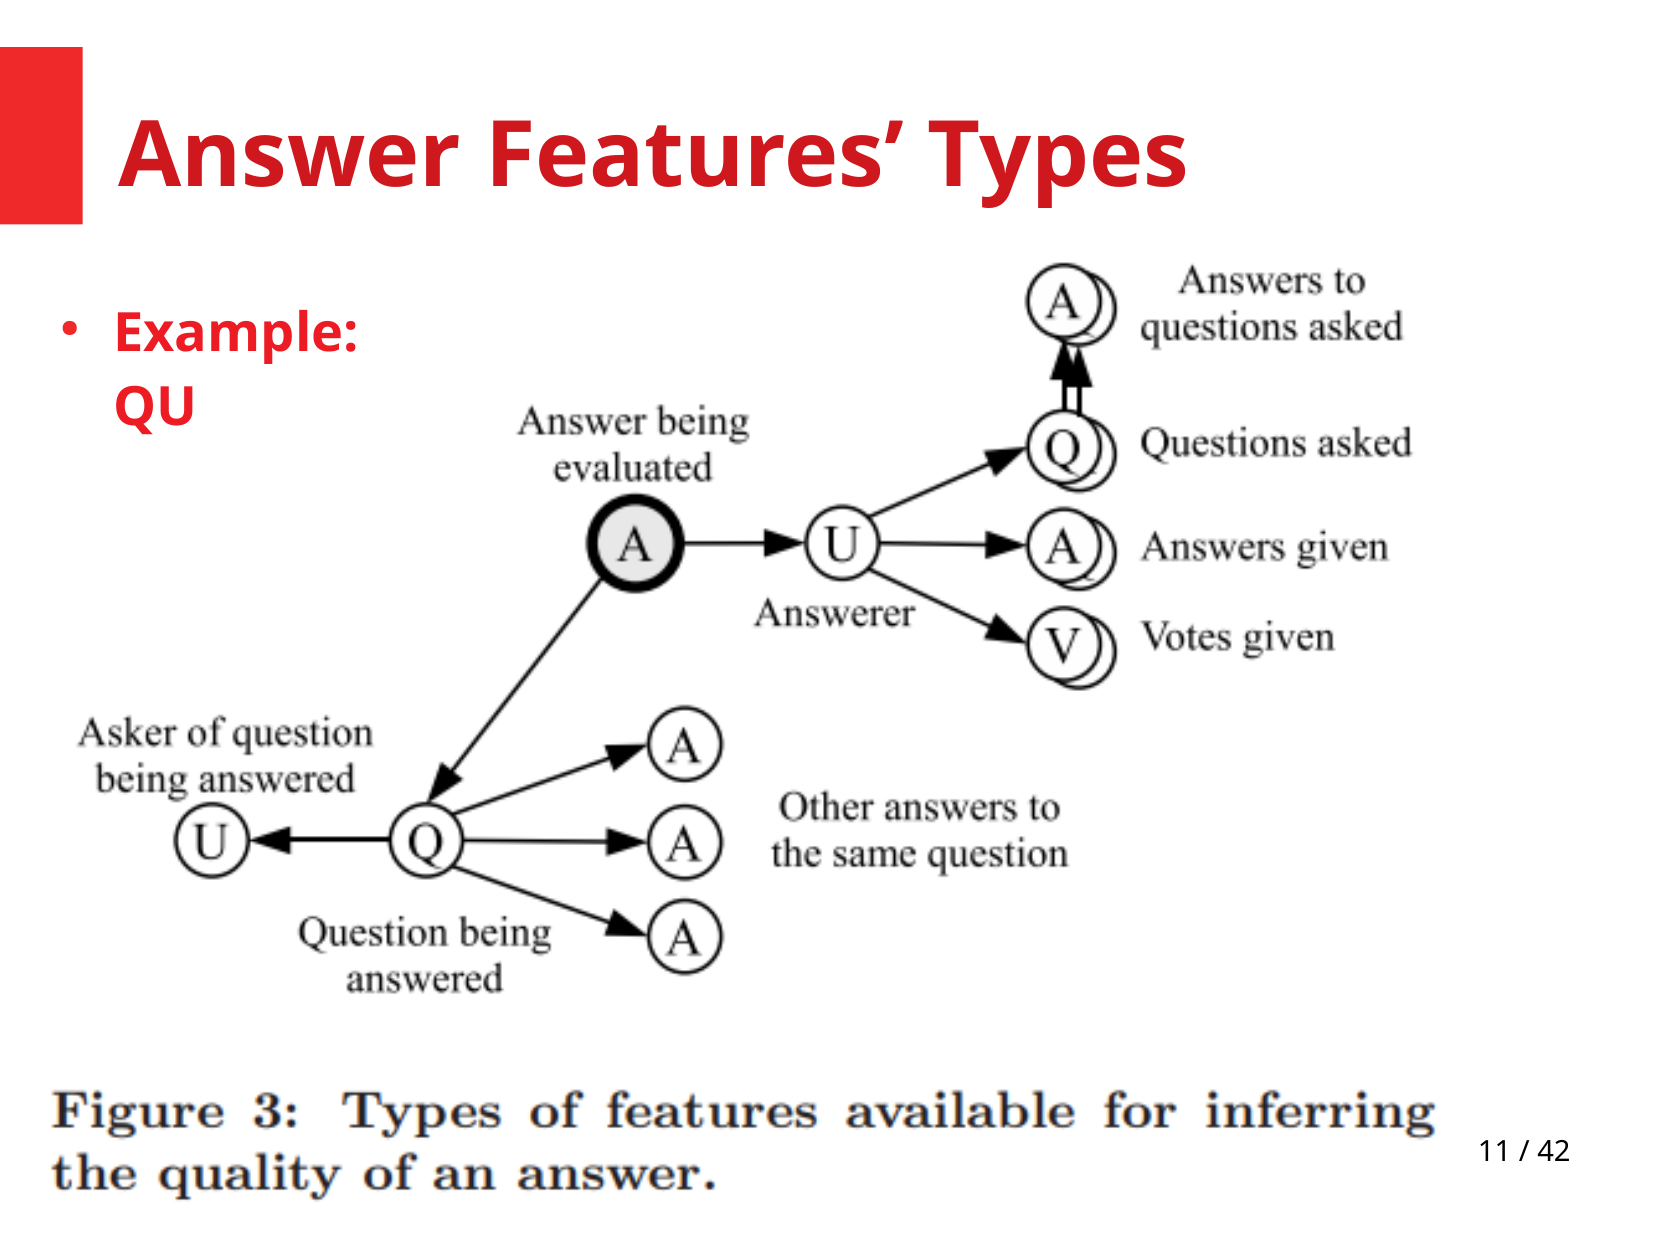

# Answer Features’ Types
Example: QU
11